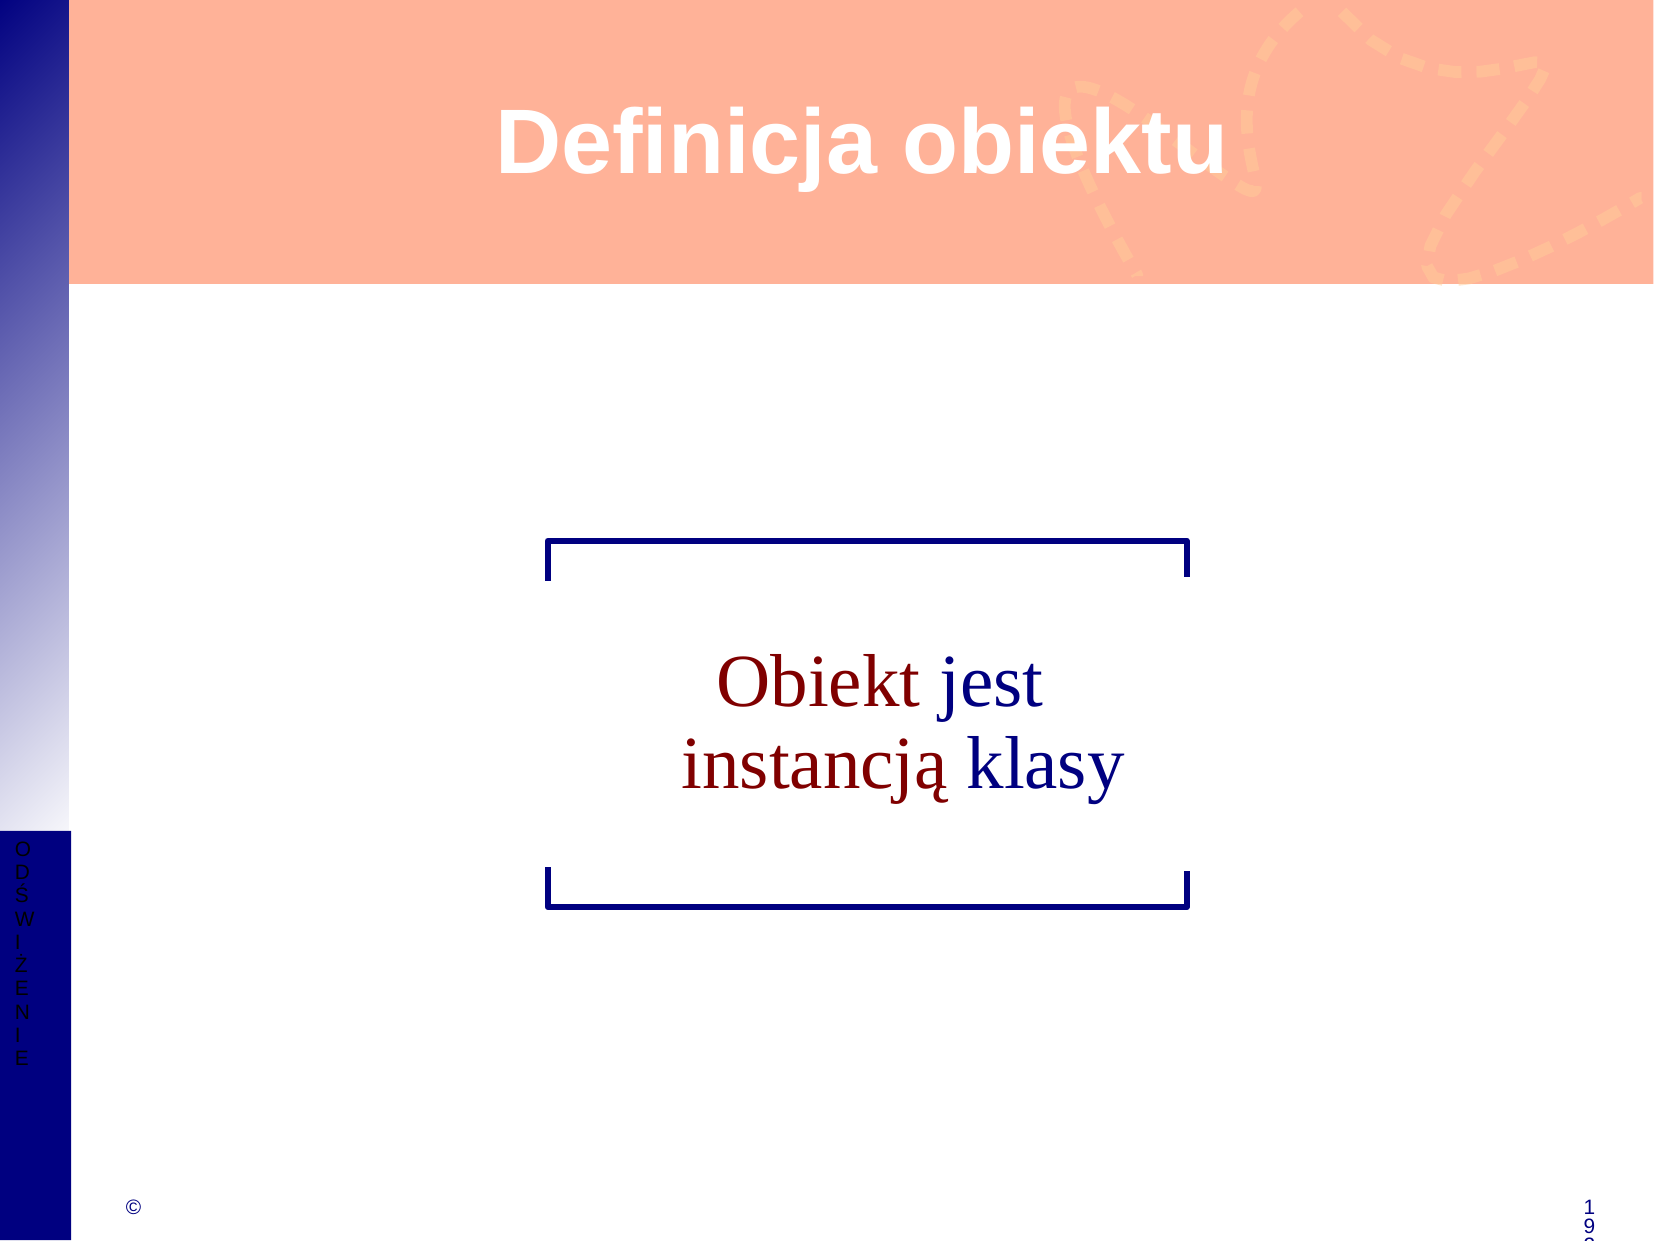

# Definicja obiektu
Obiekt jest instancją klasy
O
D
Ś
W
I
Ż
E
N
I
E